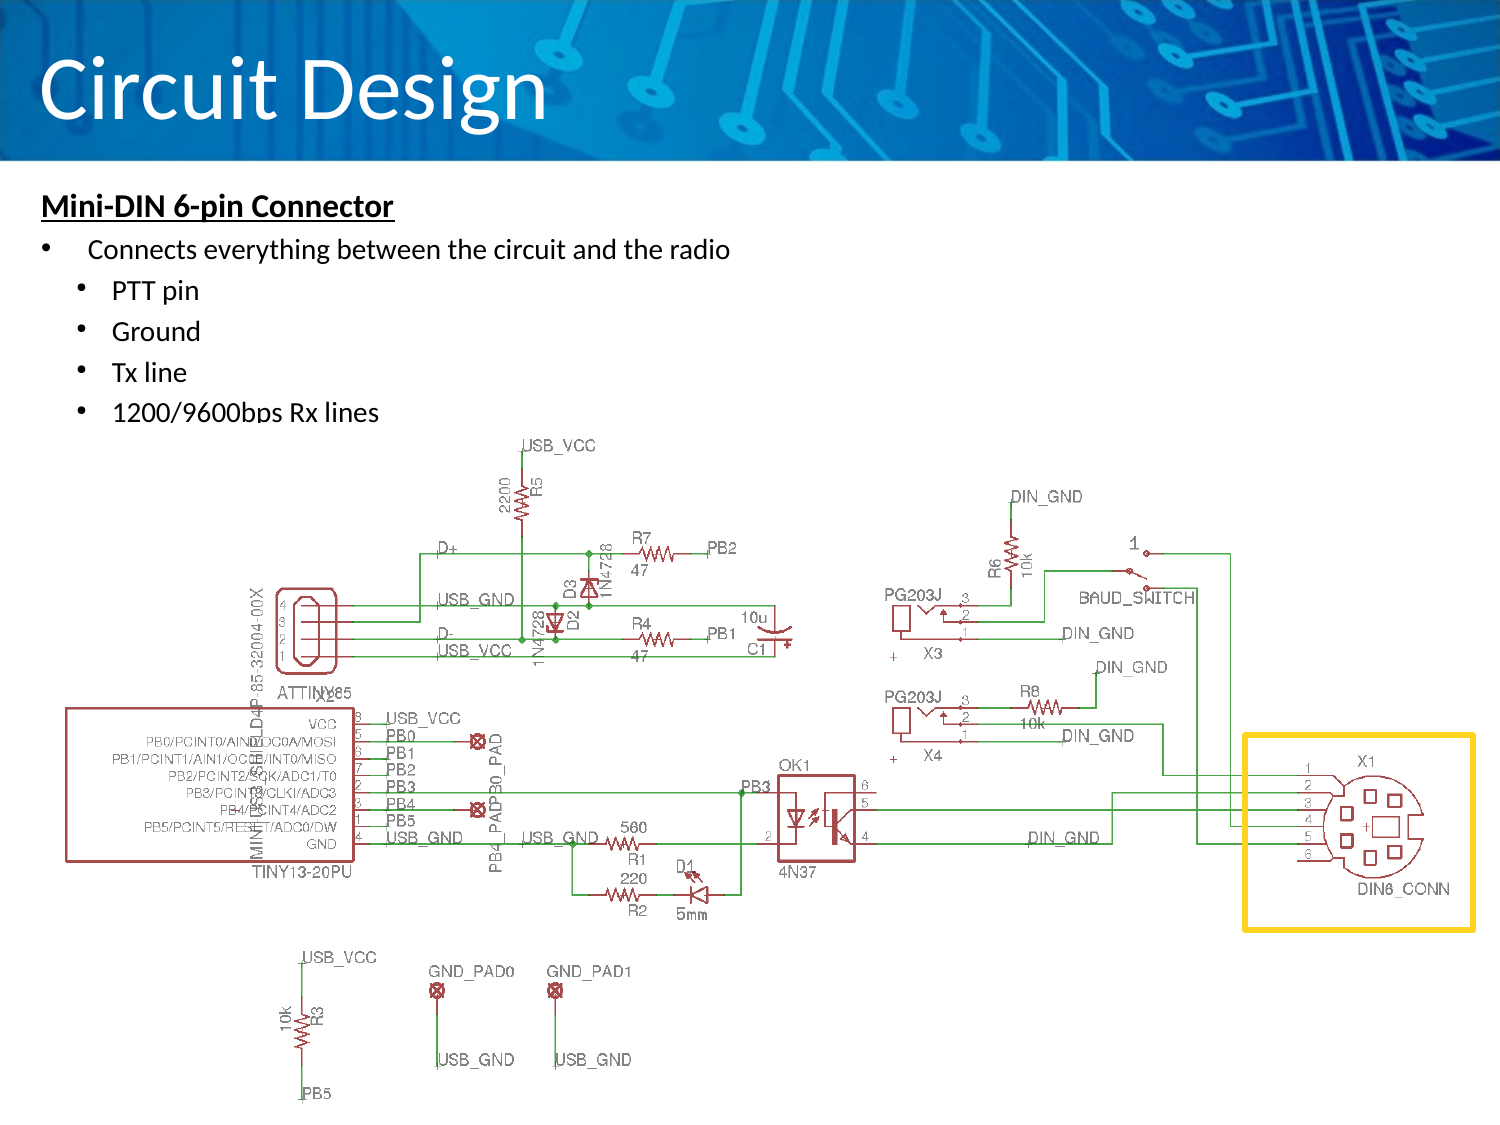

# Circuit Design
Mini-DIN 6-pin Connector
Connects everything between the circuit and the radio
PTT pin
Ground
Tx line
1200/9600bps Rx lines